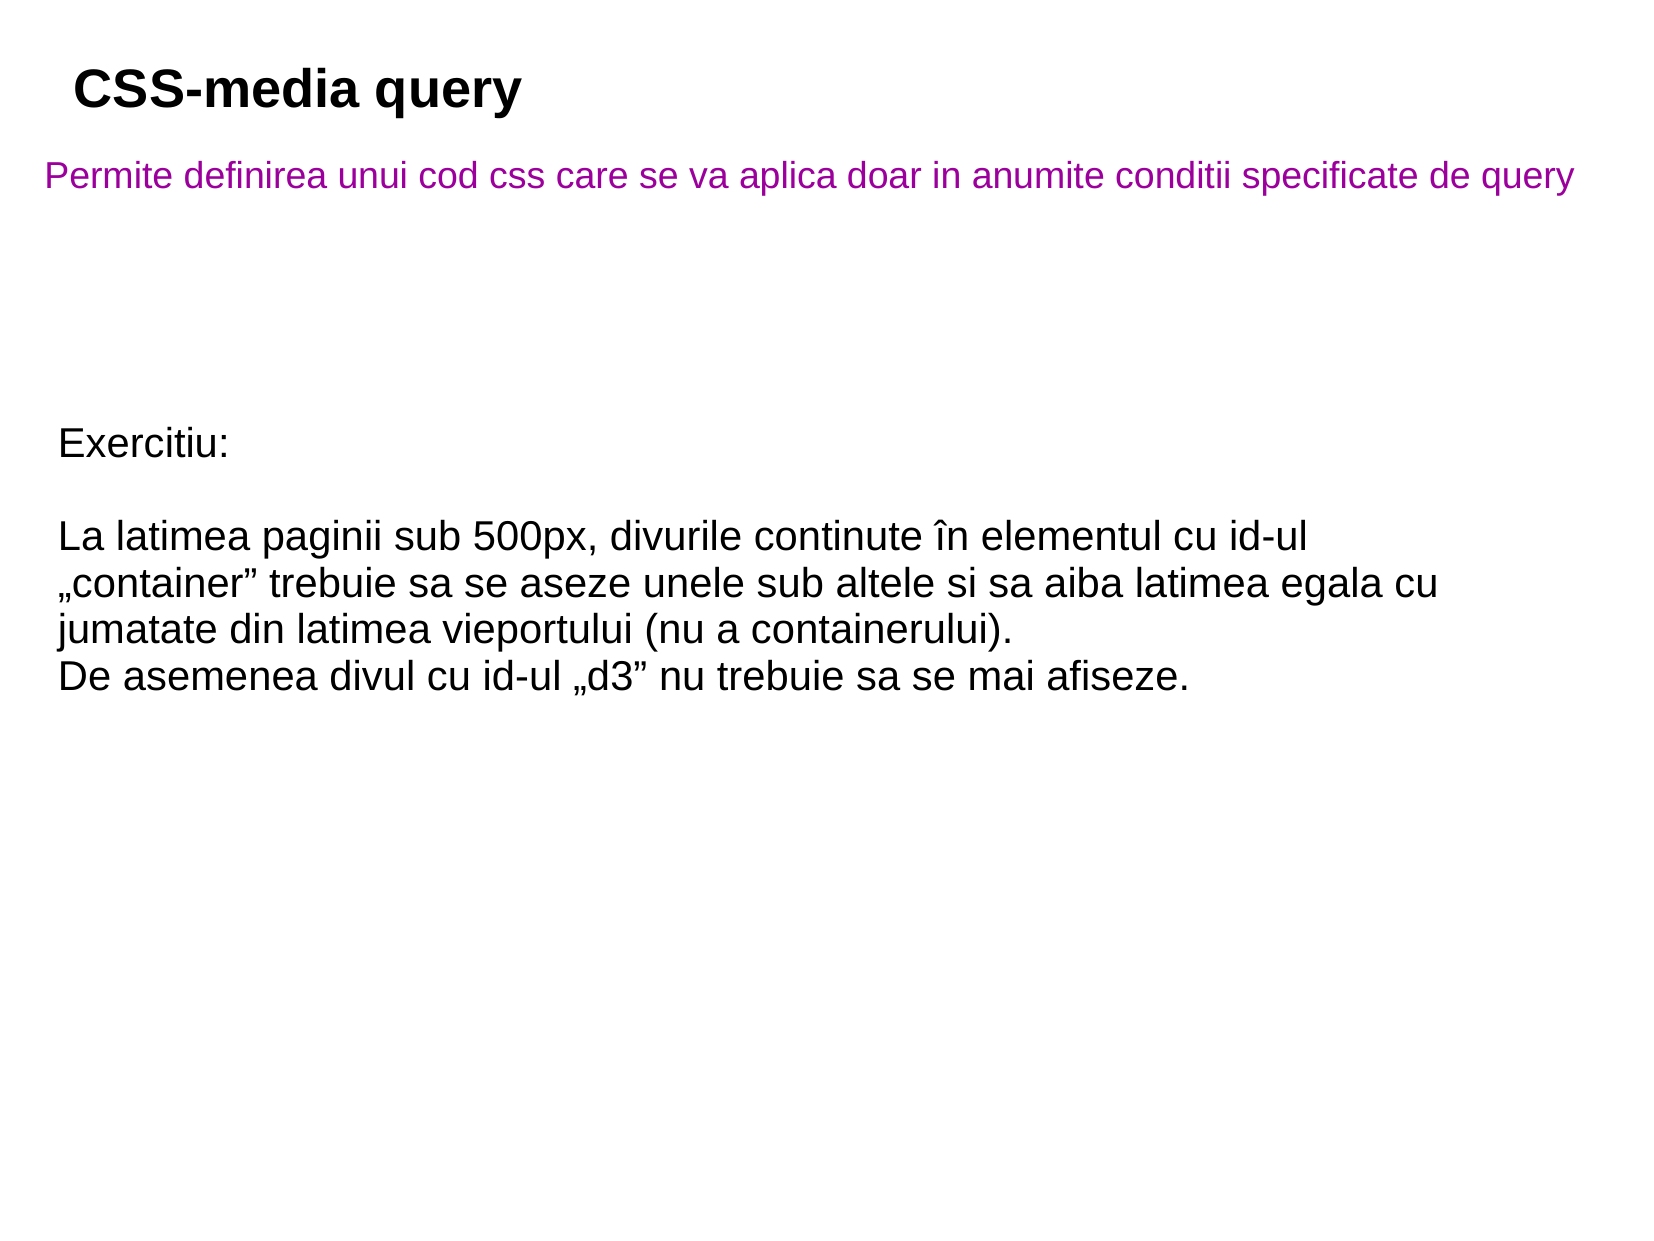

CSS-media query
Permite definirea unui cod css care se va aplica doar in anumite conditii specificate de query
Exercitiu:
La latimea paginii sub 500px, divurile continute în elementul cu id-ul „container” trebuie sa se aseze unele sub altele si sa aiba latimea egala cu jumatate din latimea vieportului (nu a containerului).
De asemenea divul cu id-ul „d3” nu trebuie sa se mai afiseze.